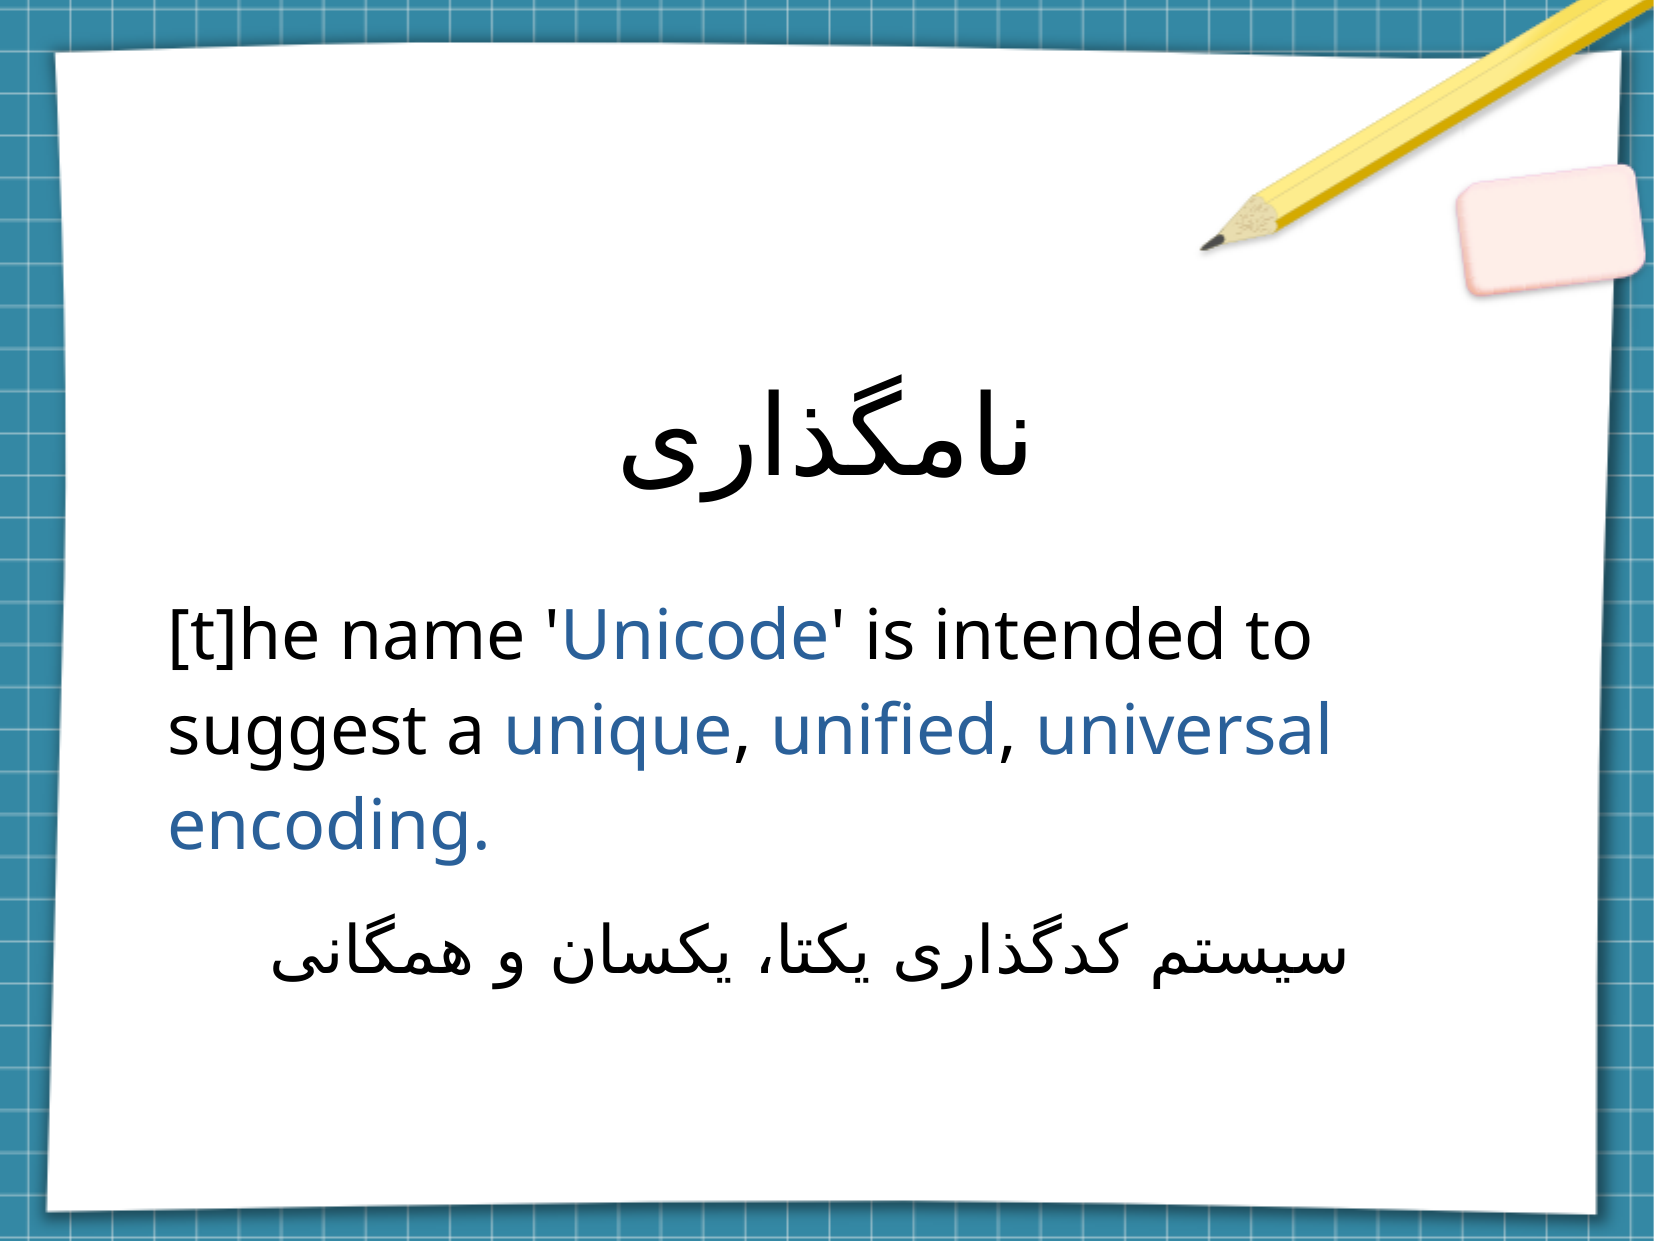

# نامگذاری
[t]he name 'Unicode' is intended to suggest a unique, unified, universal encoding.
سیستم کدگذاری یکتا، یکسان و همگانی